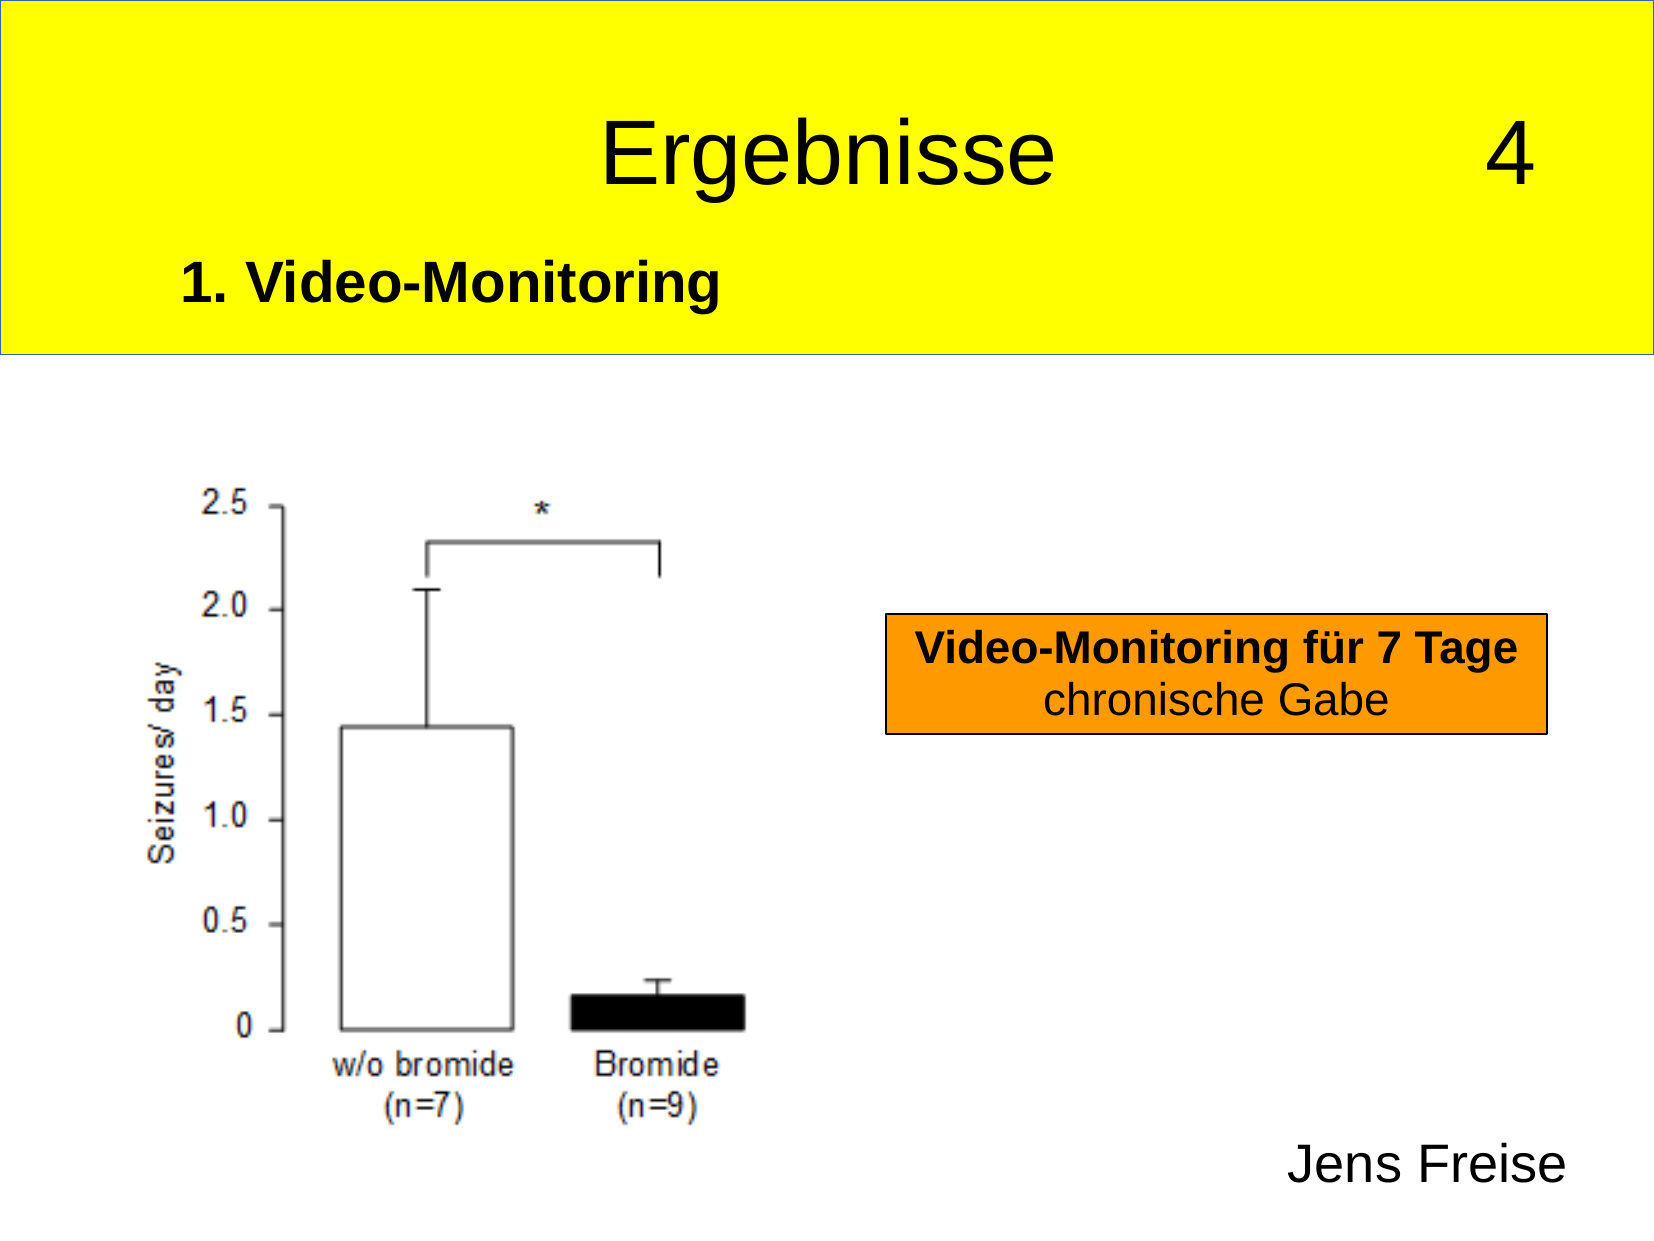

Ergebnisse
1. Video-Monitoring
Video-Monitoring für 7 Tage
chronische Gabe
# Jens Freise
Seizures/ day
0.5
1.0
2.5
2.0
1.5
0
w/o bromide
(n=7)
*
Bromide
(n=9)